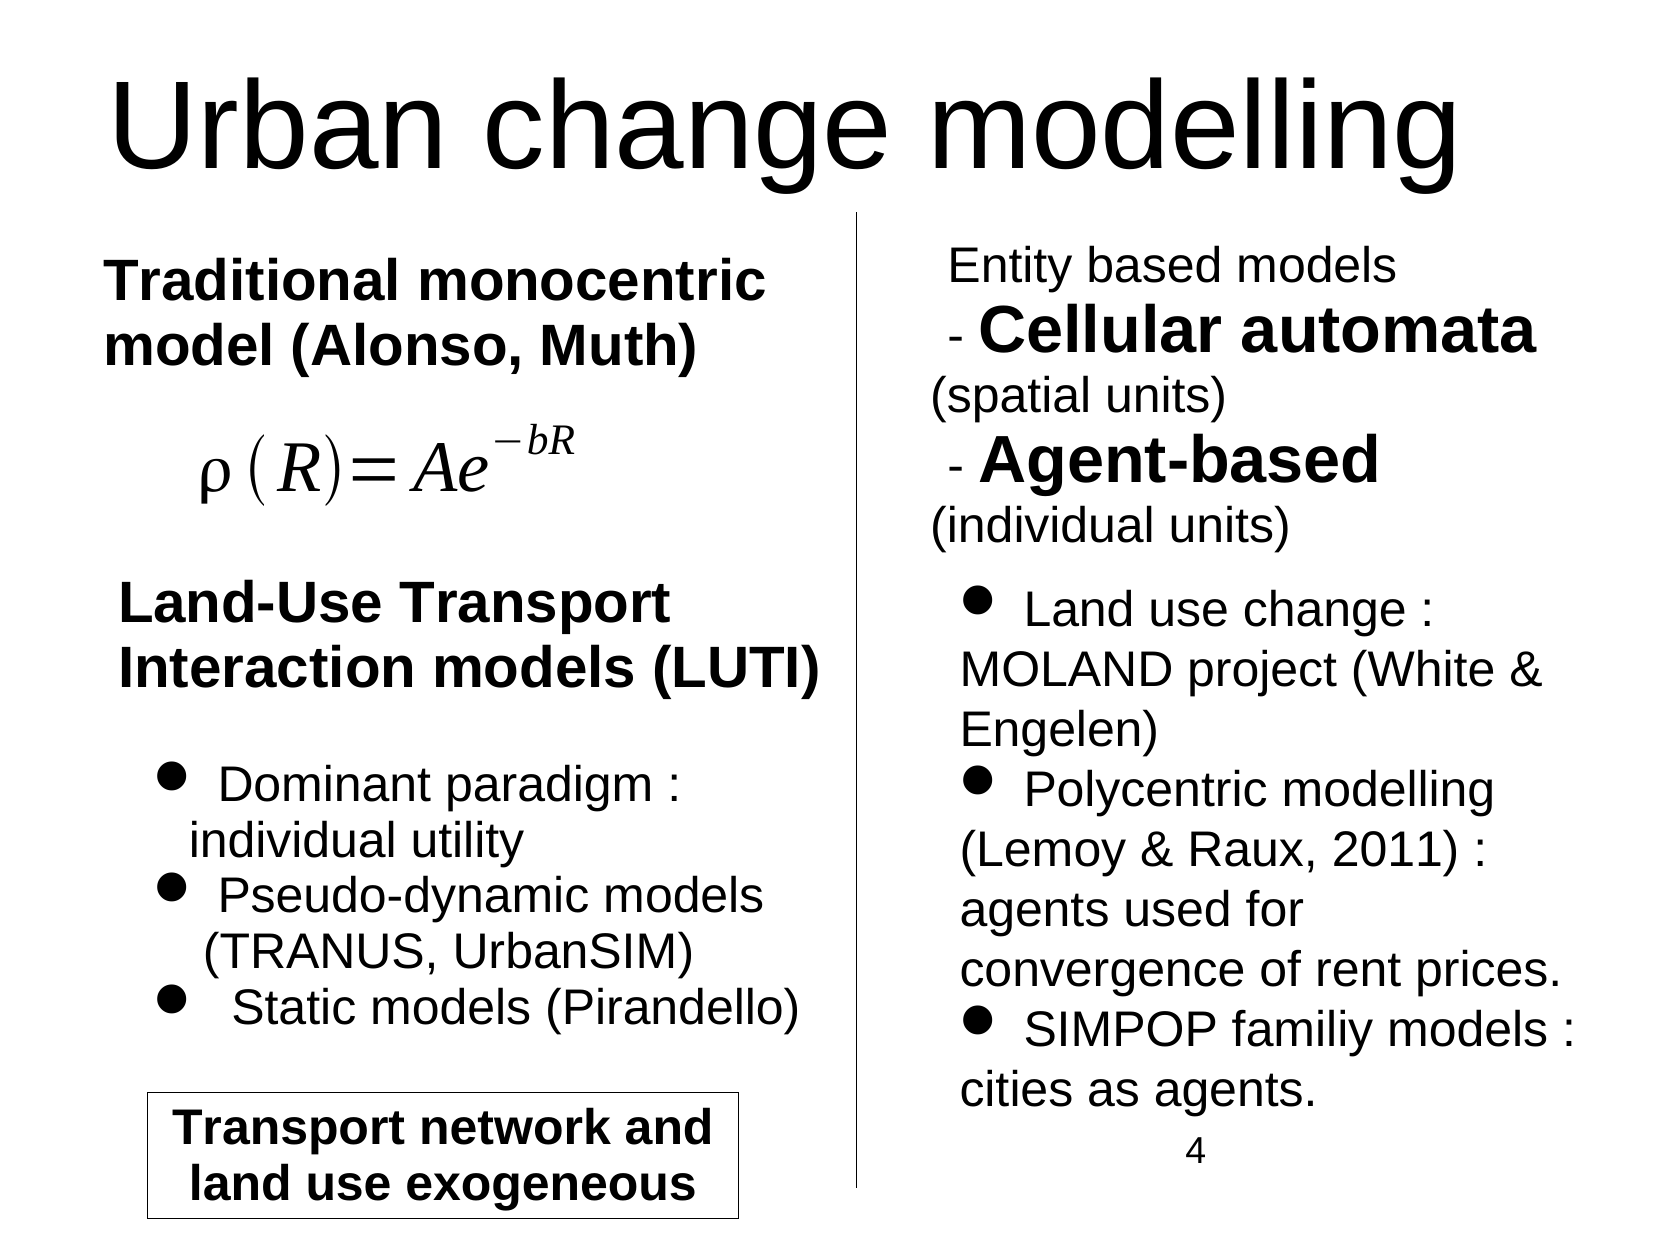

Urban change modelling
Entity based models
- Cellular automata (spatial units)
- Agent-based
(individual units)
Traditional monocentric model (Alonso, Muth)
Land-Use Transport
Interaction models (LUTI)
 Dominant paradigm :
individual utility
 Pseudo-dynamic models
 (TRANUS, UrbanSIM)
 Static models (Pirandello)
 Land use change : MOLAND project (White & Engelen)
 Polycentric modelling (Lemoy & Raux, 2011) : agents used for convergence of rent prices.
 SIMPOP familiy models : cities as agents.
Transport network and land use exogeneous
4